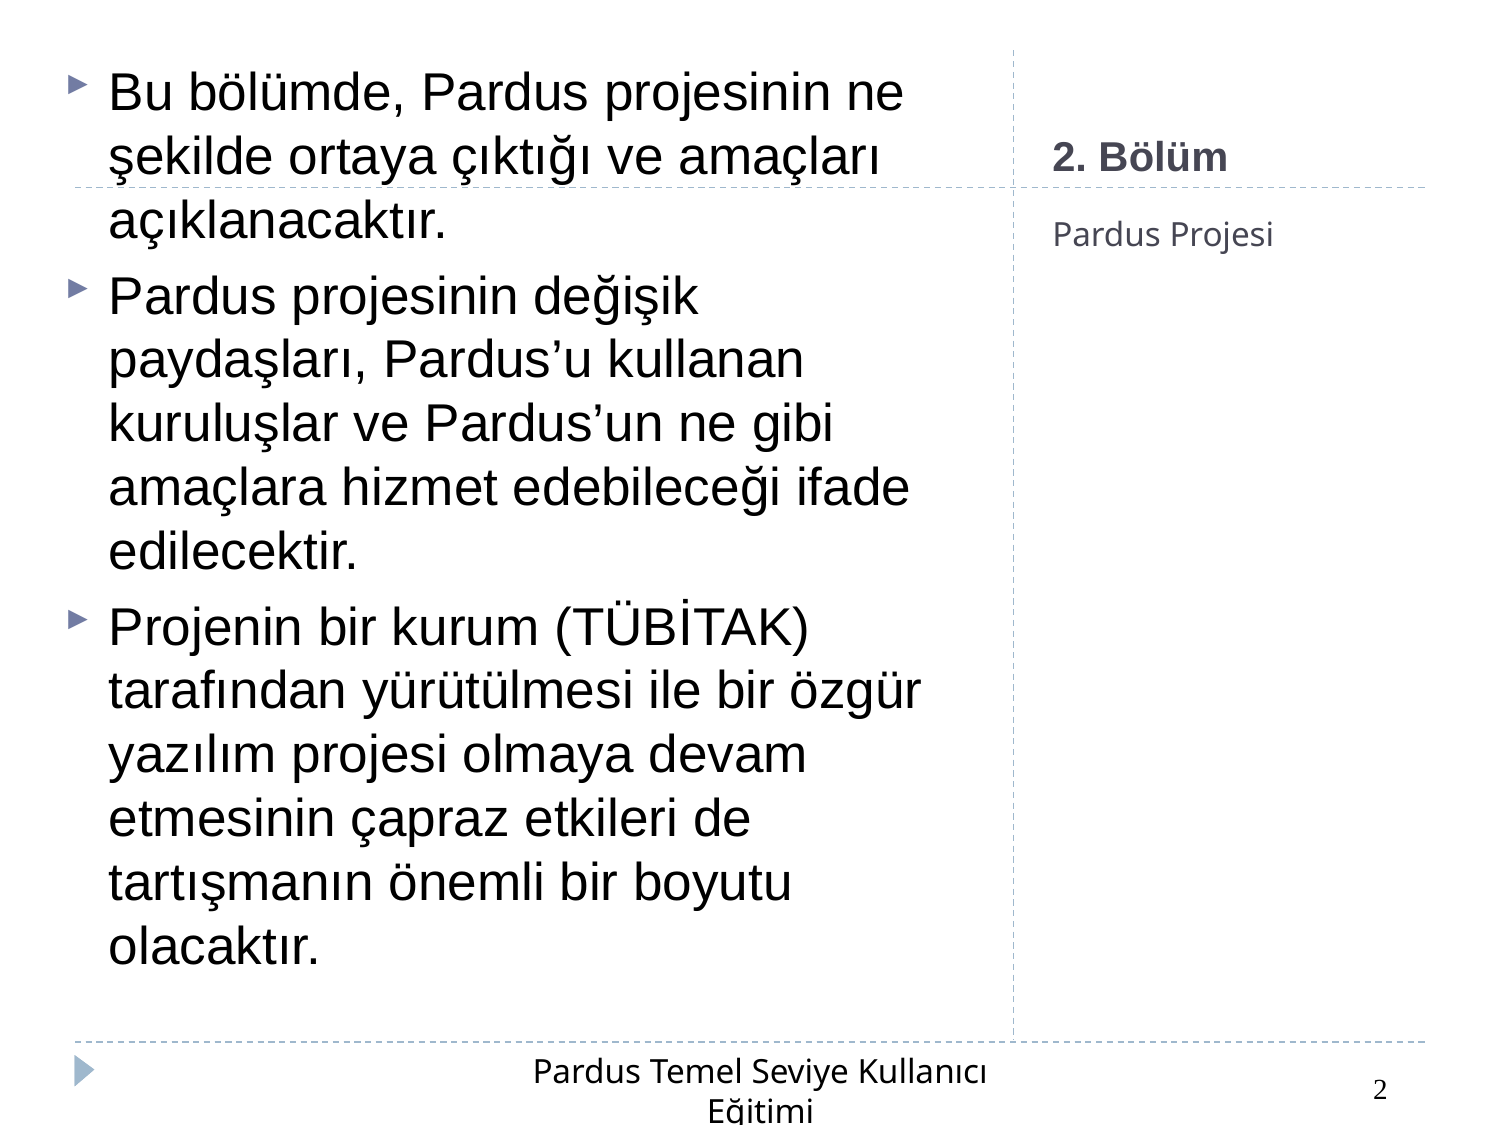

Bu bölümde, Pardus projesinin ne şekilde ortaya çıktığı ve amaçları açıklanacaktır.
Pardus projesinin değişik paydaşları, Pardus’u kullanan kuruluşlar ve Pardus’un ne gibi amaçlara hizmet edebileceği ifade edilecektir.
Projenin bir kurum (TÜBİTAK) tarafından yürütülmesi ile bir özgür yazılım projesi olmaya devam etmesinin çapraz etkileri de tartışmanın önemli bir boyutu olacaktır.
# 2. Bölüm
Pardus Projesi